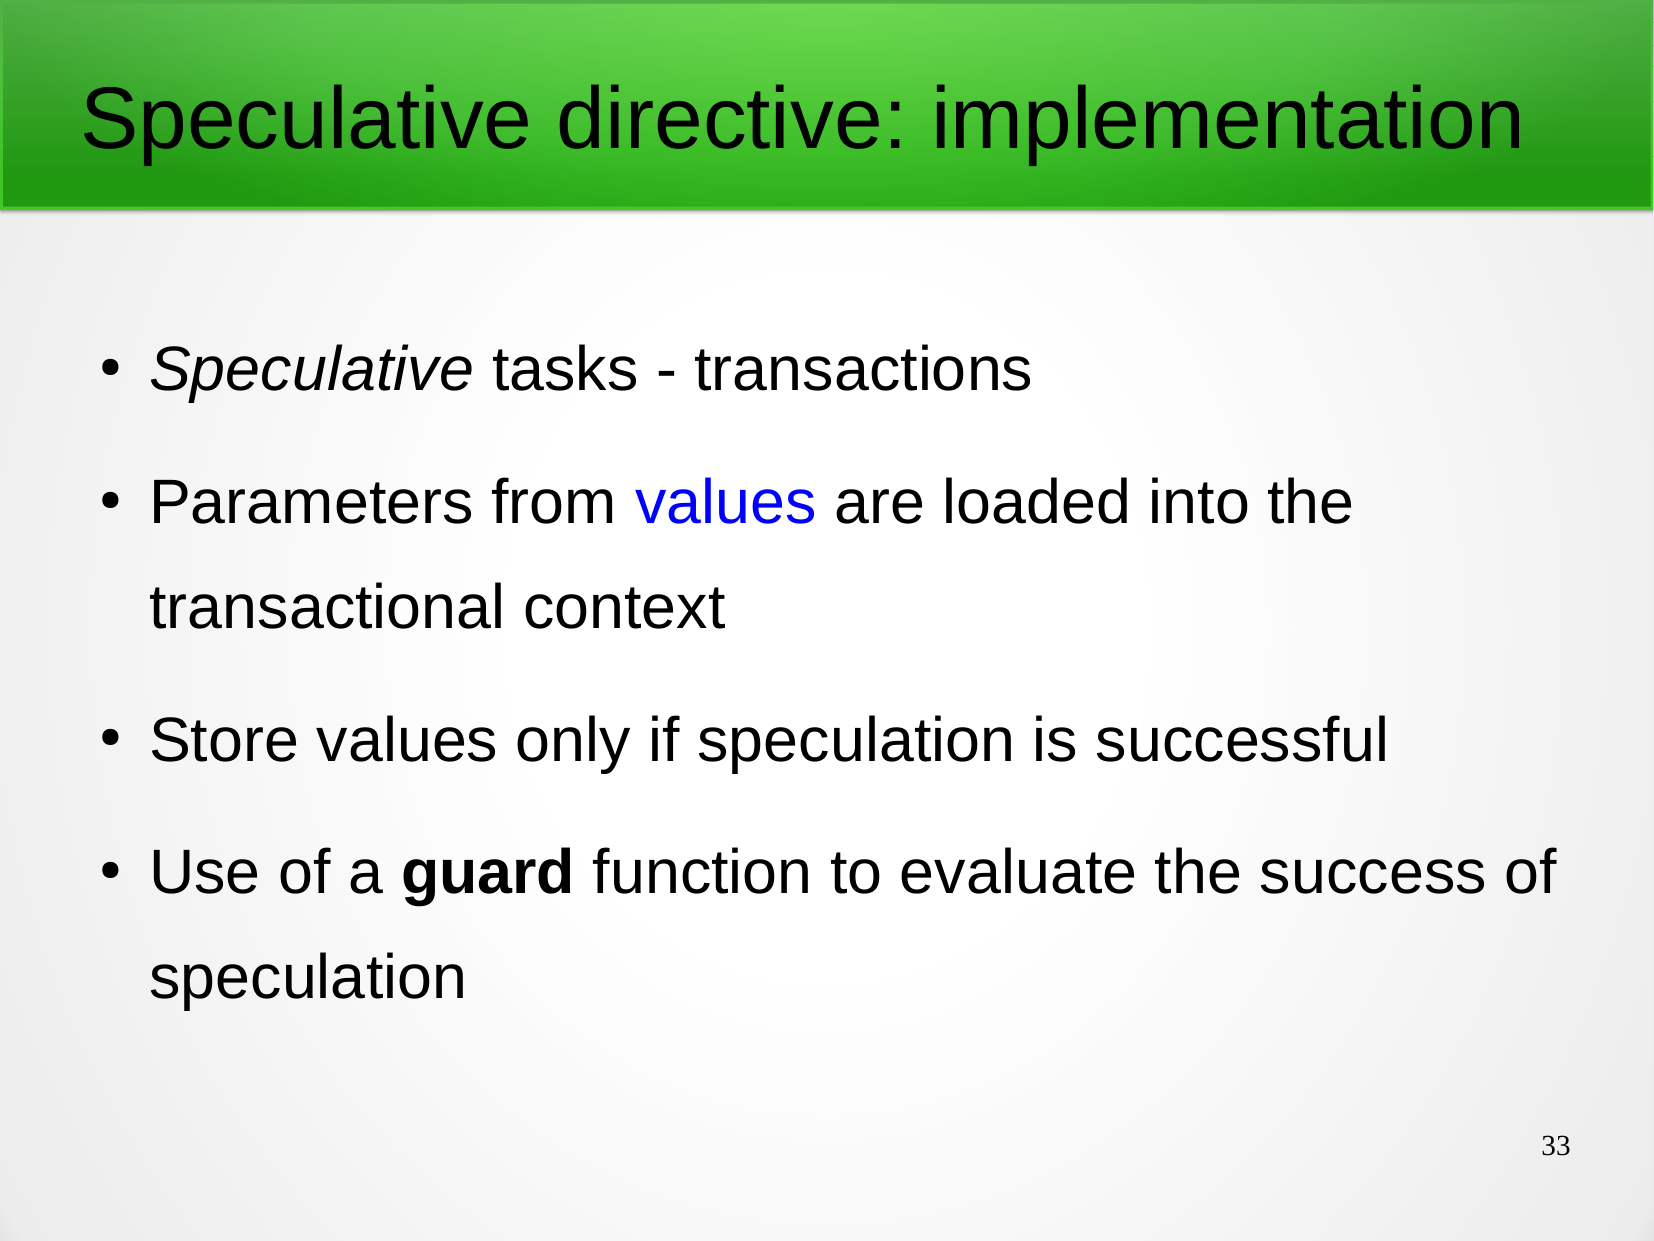

# Speculative directive: implementation
Speculative tasks - transactions
Parameters from values are loaded into the transactional context
Store values only if speculation is successful
Use of a guard function to evaluate the success of speculation
33